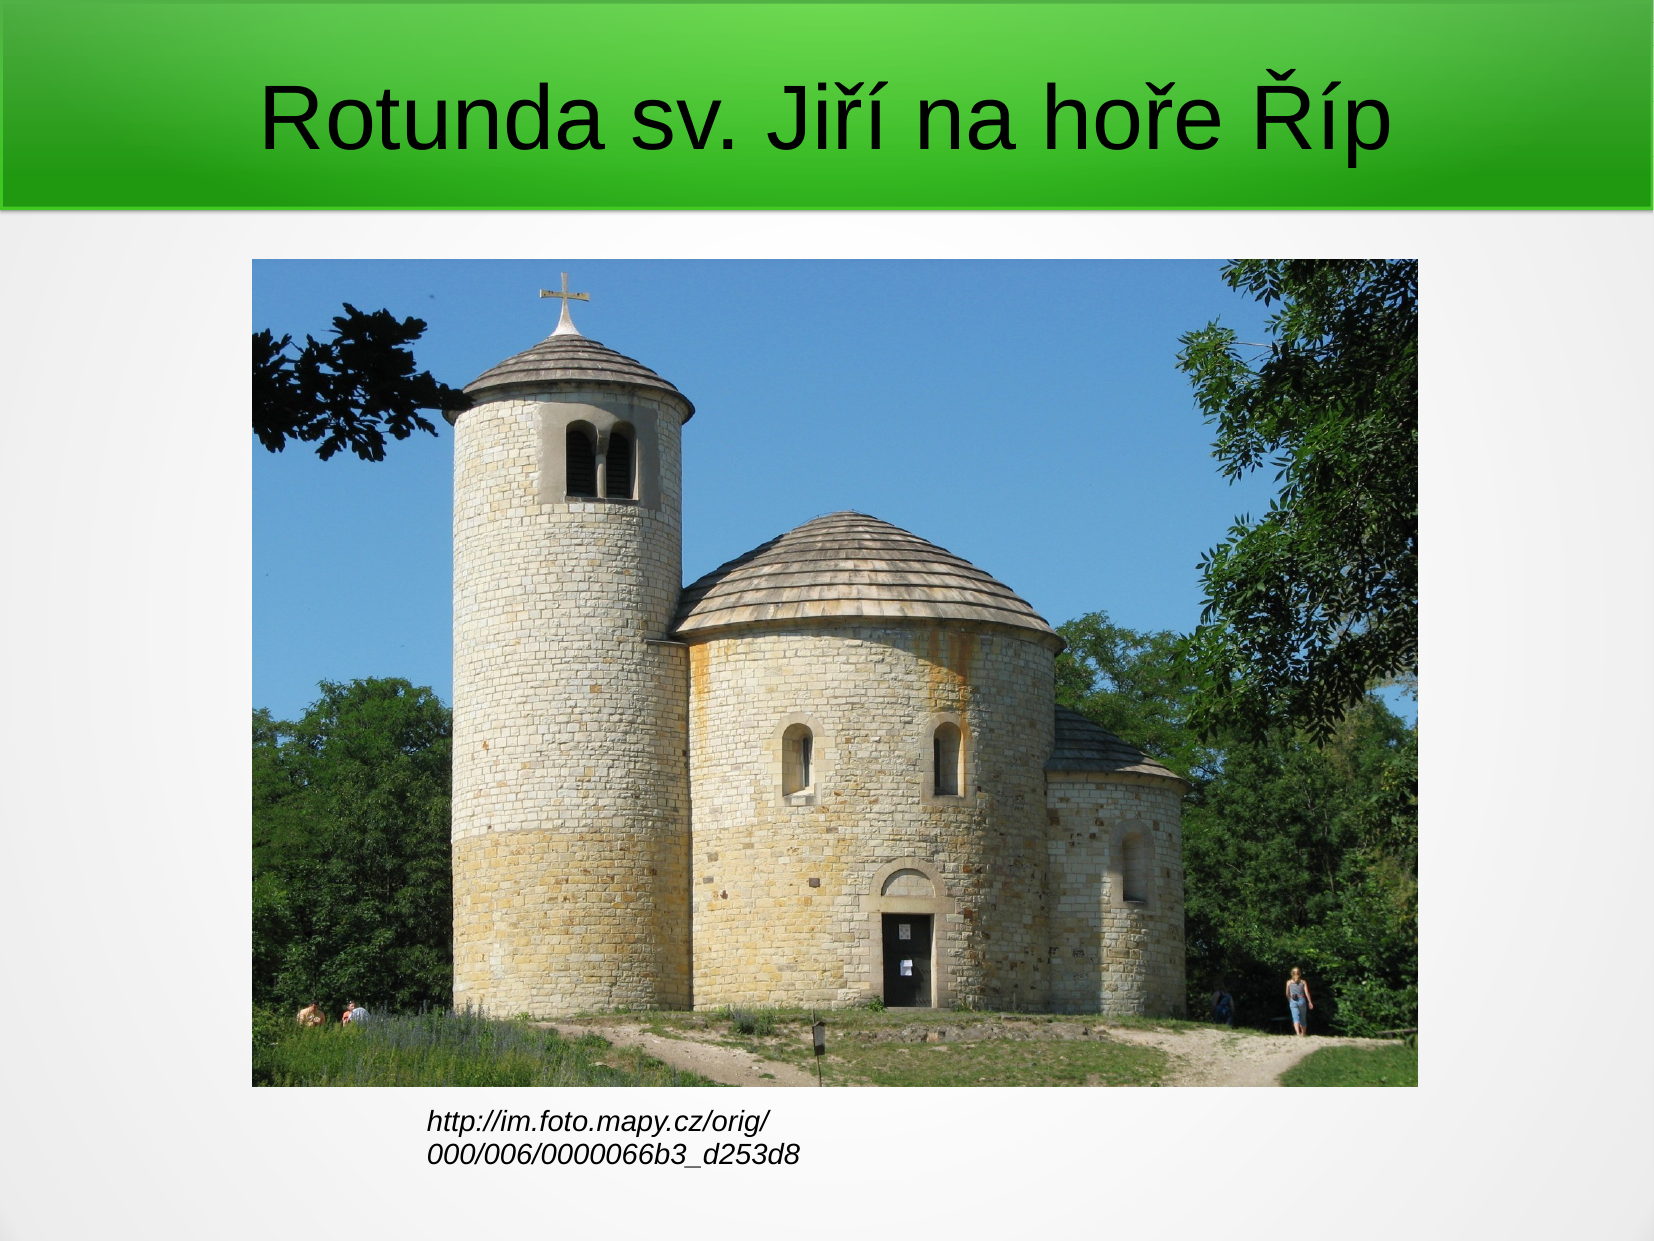

# Rotunda sv. Jiří na hoře Říp
http://im.foto.mapy.cz/orig/000/006/0000066b3_d253d8